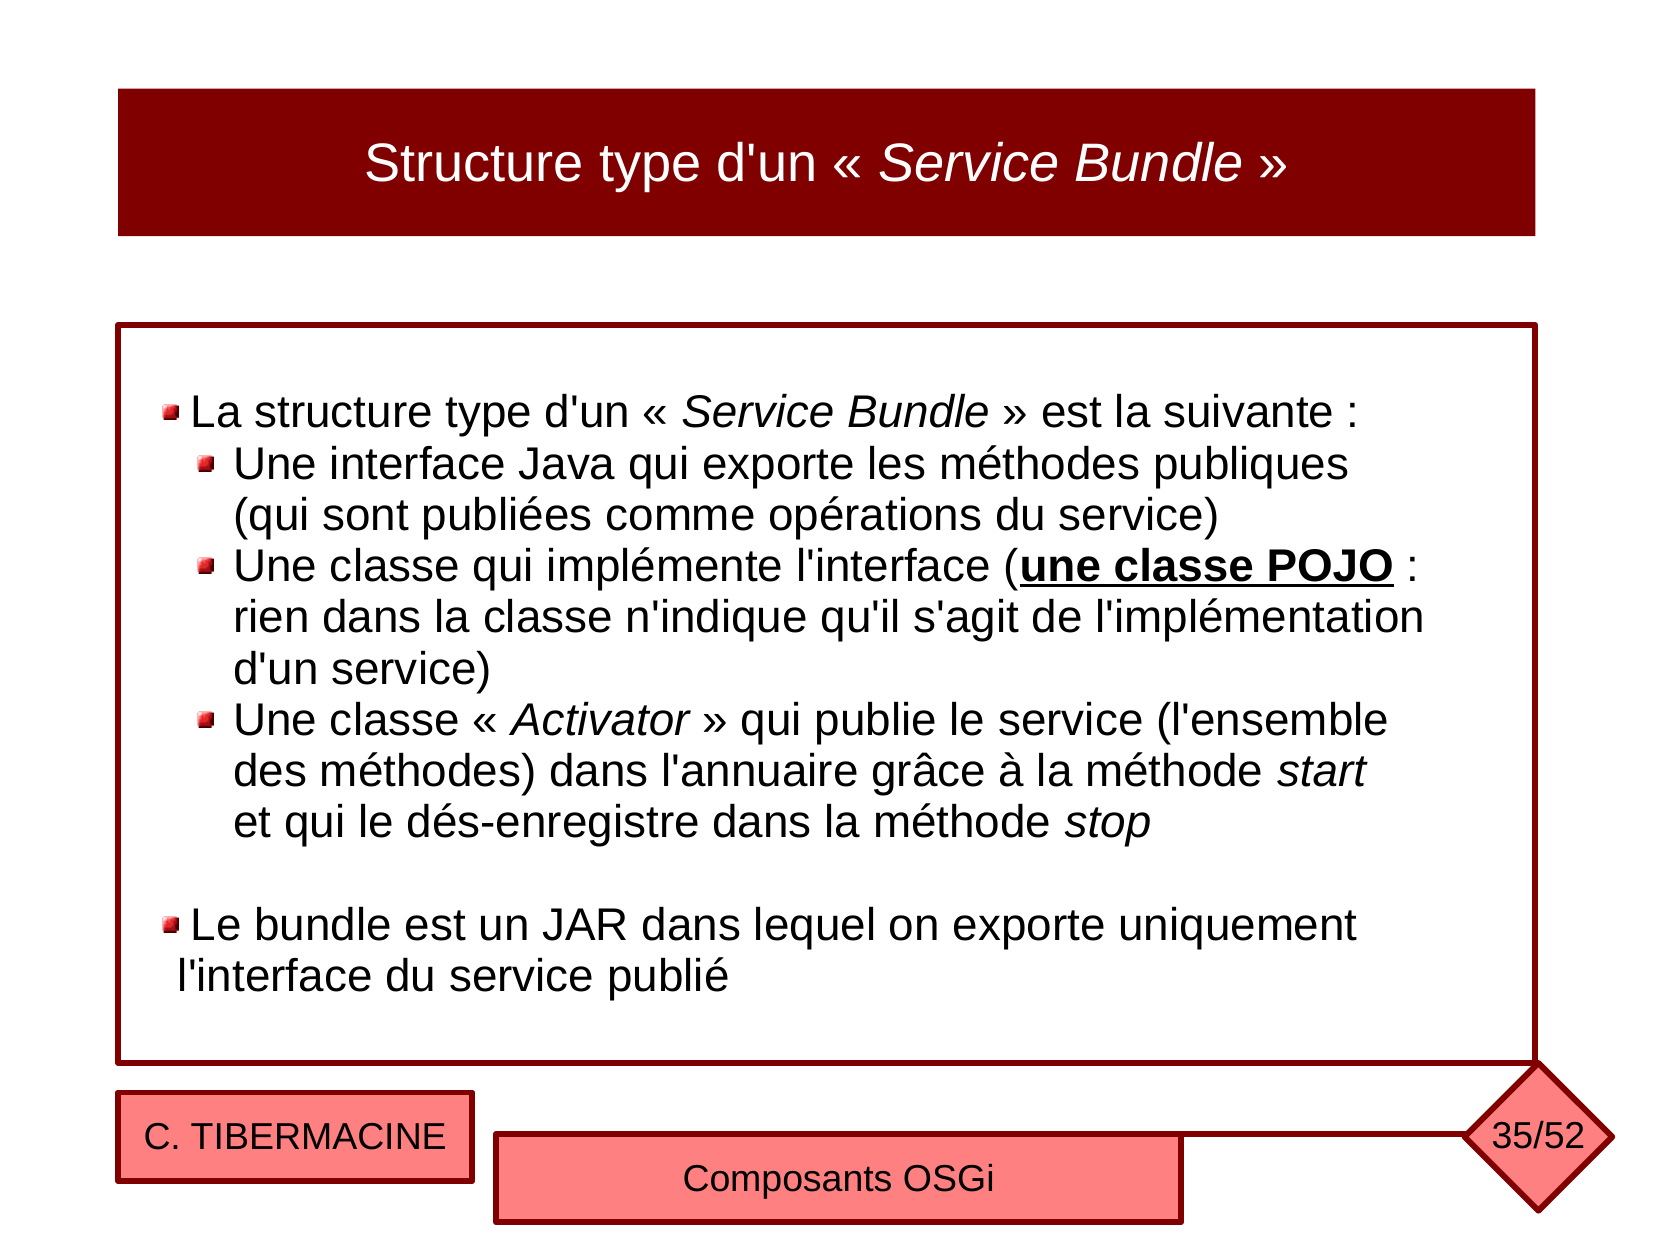

Structure type d'un « Service Bundle »
 La structure type d'un « Service Bundle » est la suivante :
Une interface Java qui exporte les méthodes publiques
(qui sont publiées comme opérations du service)
Une classe qui implémente l'interface (une classe POJO :
rien dans la classe n'indique qu'il s'agit de l'implémentation
d'un service)
Une classe « Activator » qui publie le service (l'ensemble
des méthodes) dans l'annuaire grâce à la méthode start
et qui le dés-enregistre dans la méthode stop
 Le bundle est un JAR dans lequel on exporte uniquement
l'interface du service publié
C. TIBERMACINE
Composants OSGi